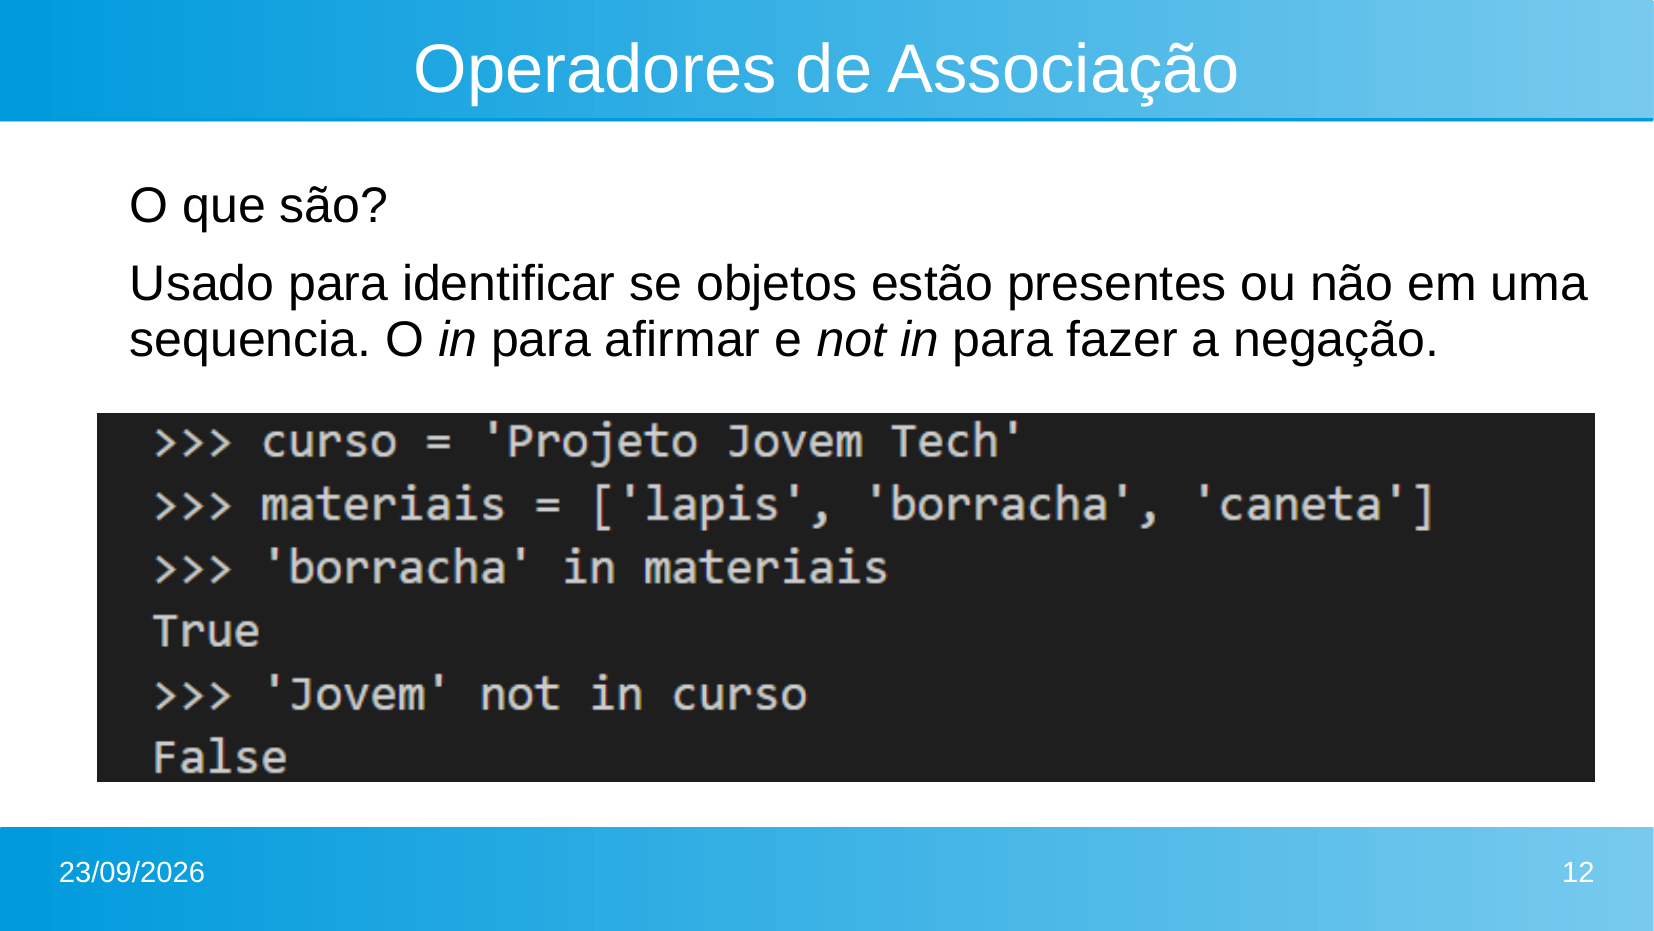

# Operadores de Associação
O que são?
Usado para identificar se objetos estão presentes ou não em uma sequencia. O in para afirmar e not in para fazer a negação.
12